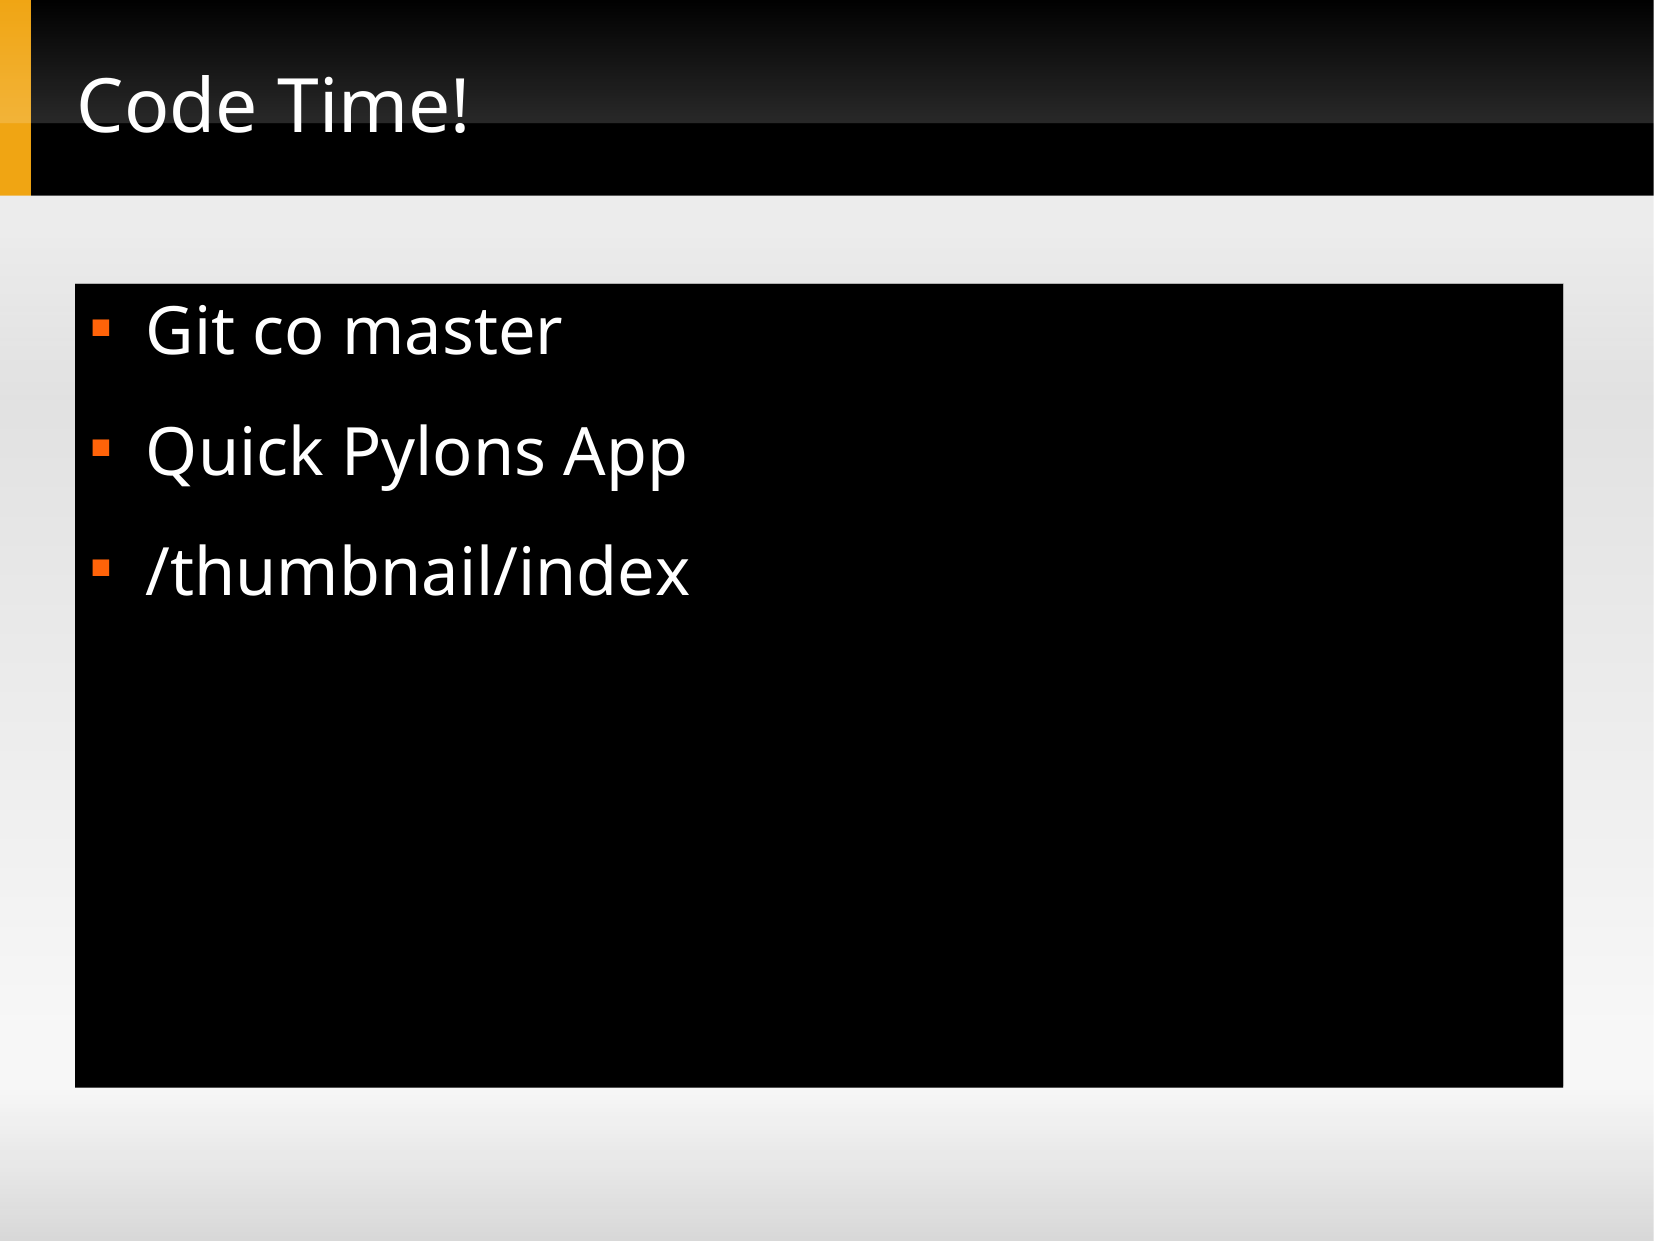

# Code Time!
Git co master
Quick Pylons App
/thumbnail/index